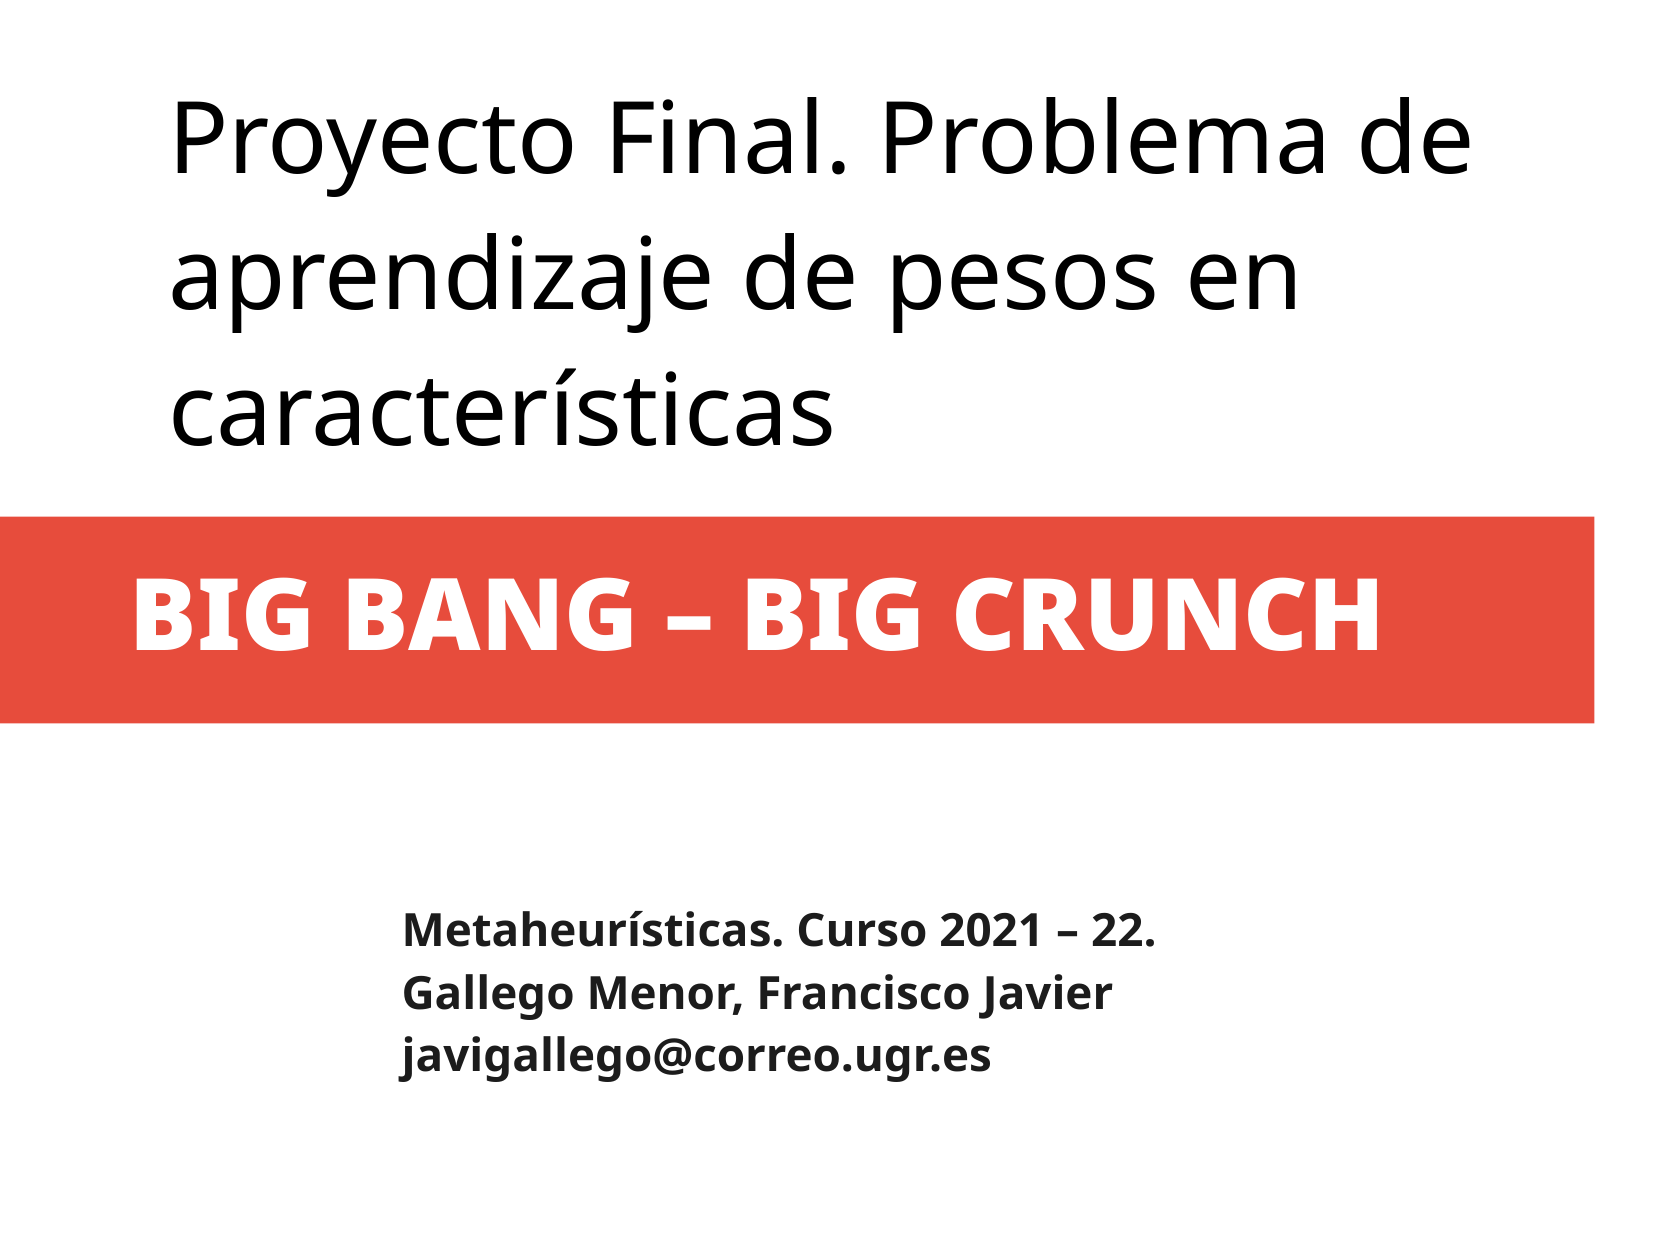

Proyecto Final. Problema de aprendizaje de pesos en características
# BIG BANG – BIG CRUNCH
Metaheurísticas. Curso 2021 – 22.
Gallego Menor, Francisco Javier
javigallego@correo.ugr.es